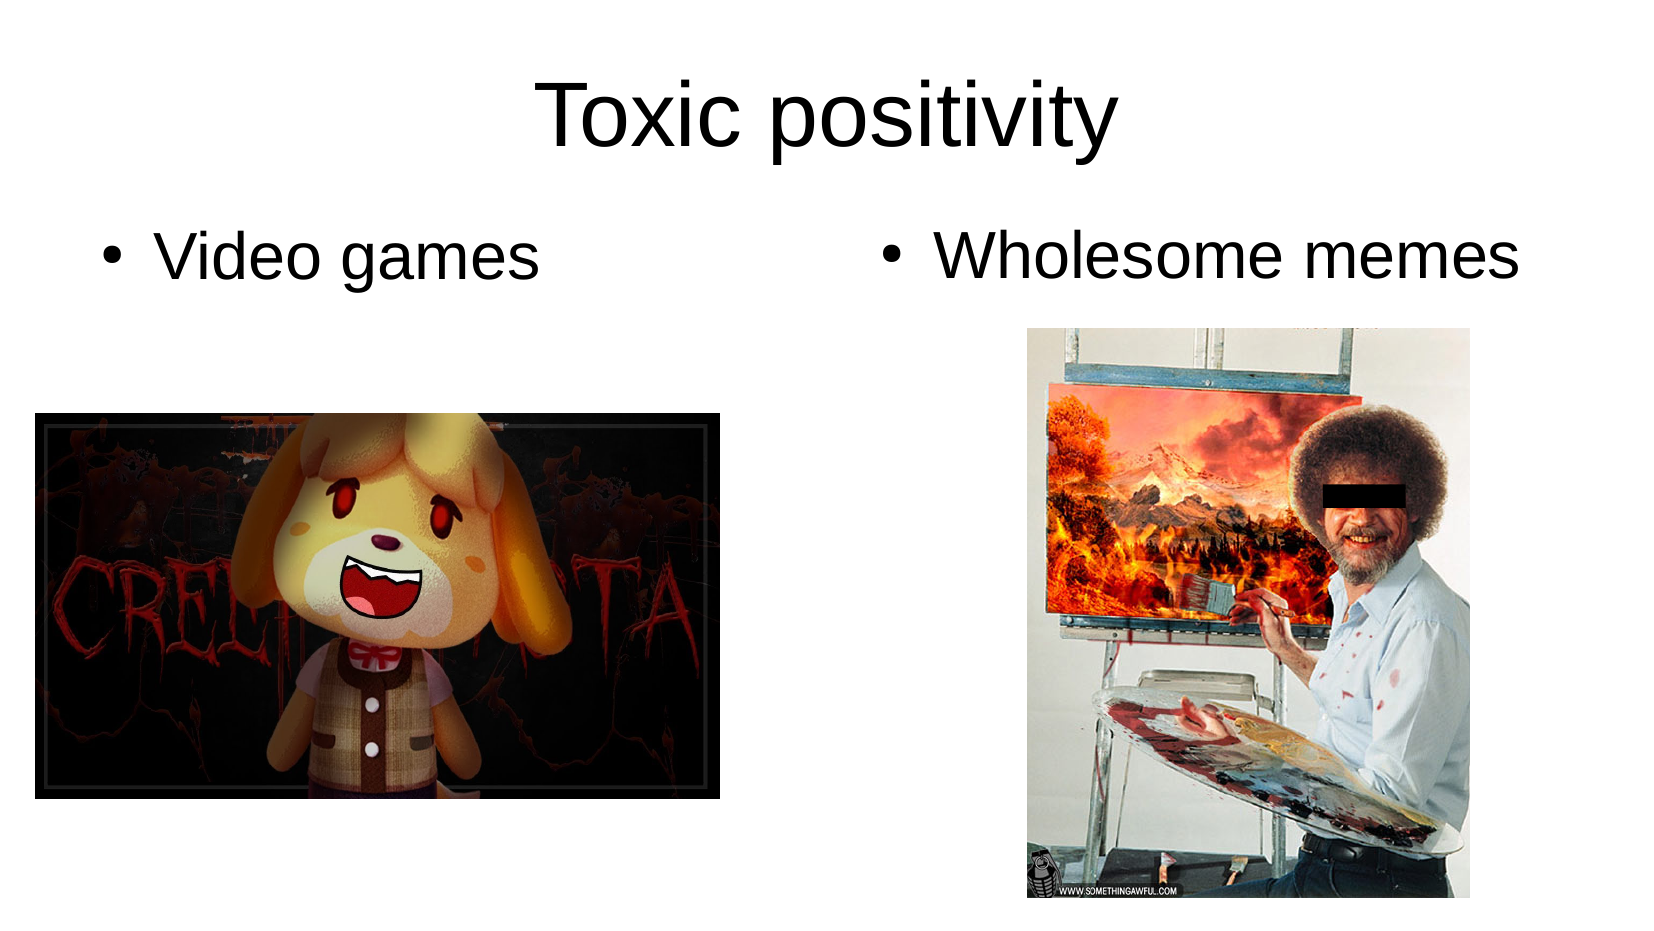

# Toxic positivity
Wholesome memes
Video games